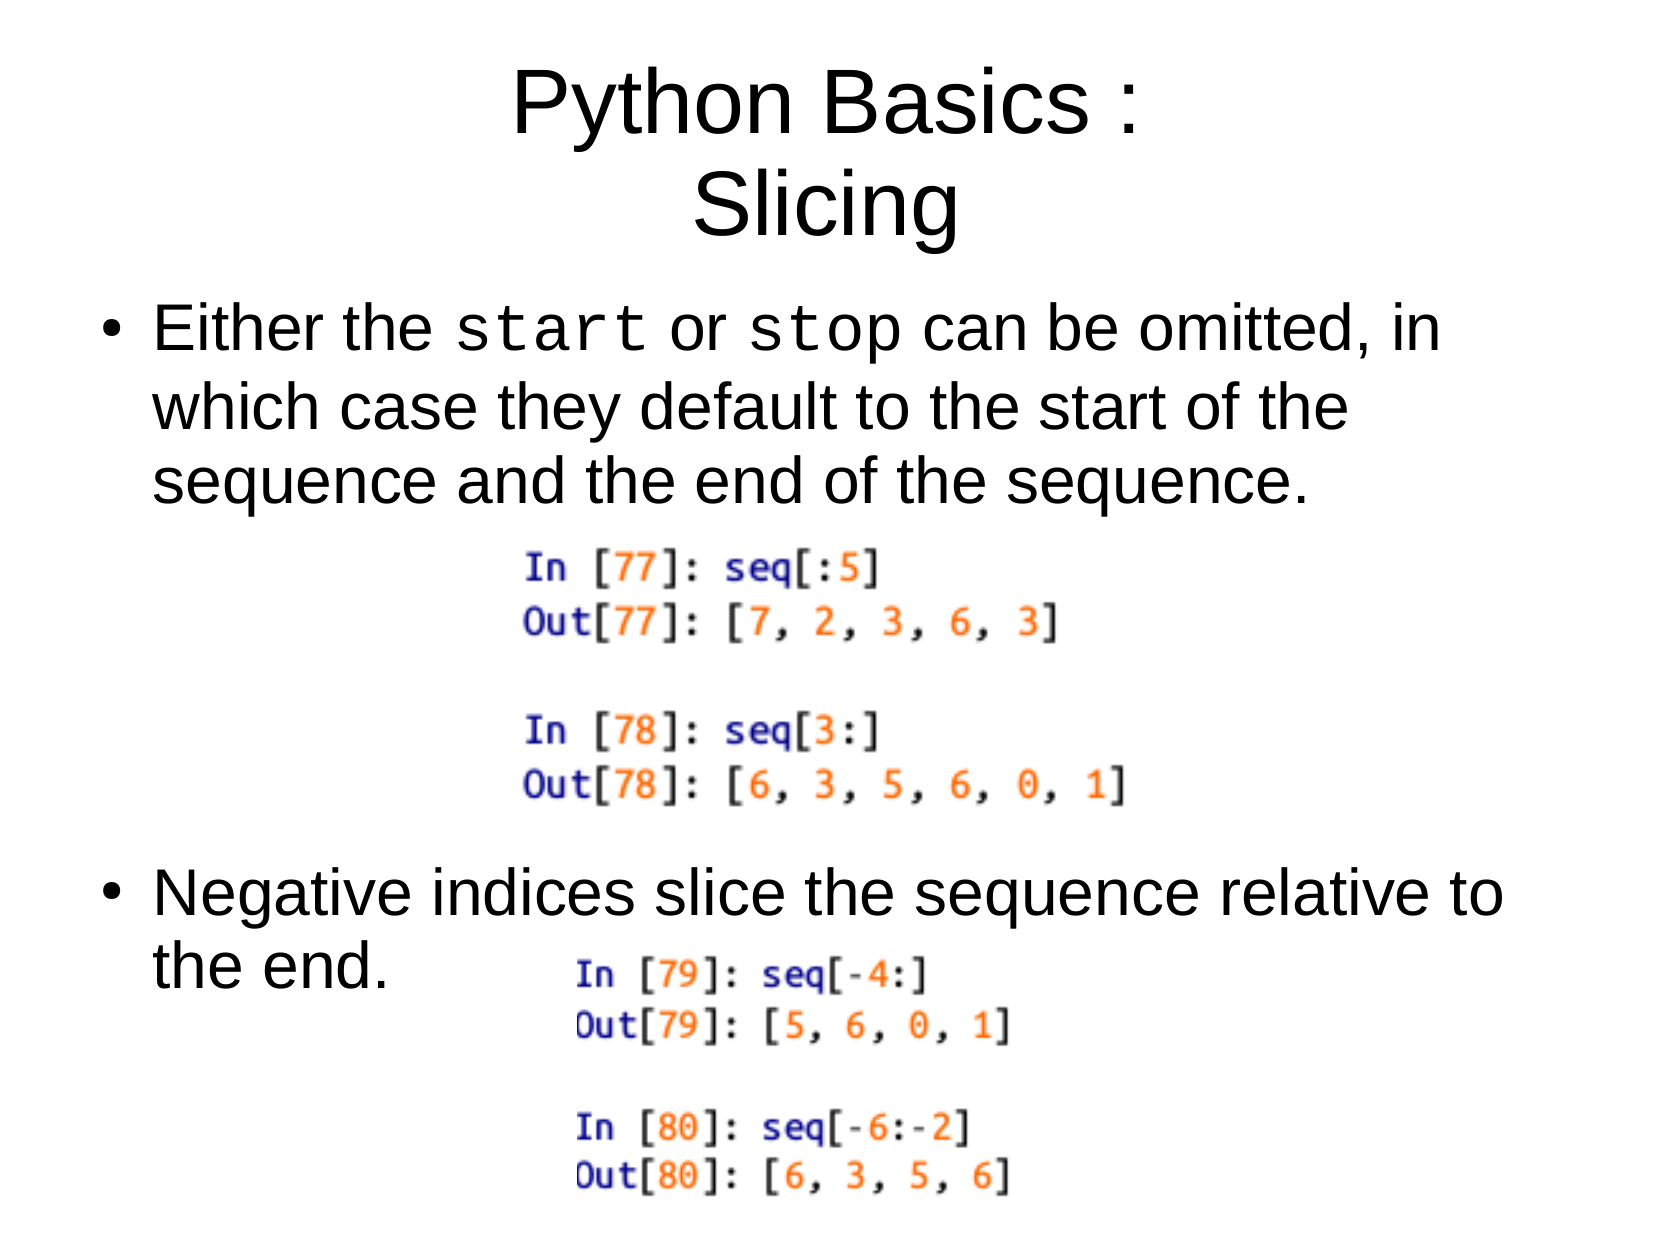

# Python Basics : Slicing
Either the start or stop can be omitted, in which case they default to the start of the sequence and the end of the sequence.
Negative indices slice the sequence relative to the end.